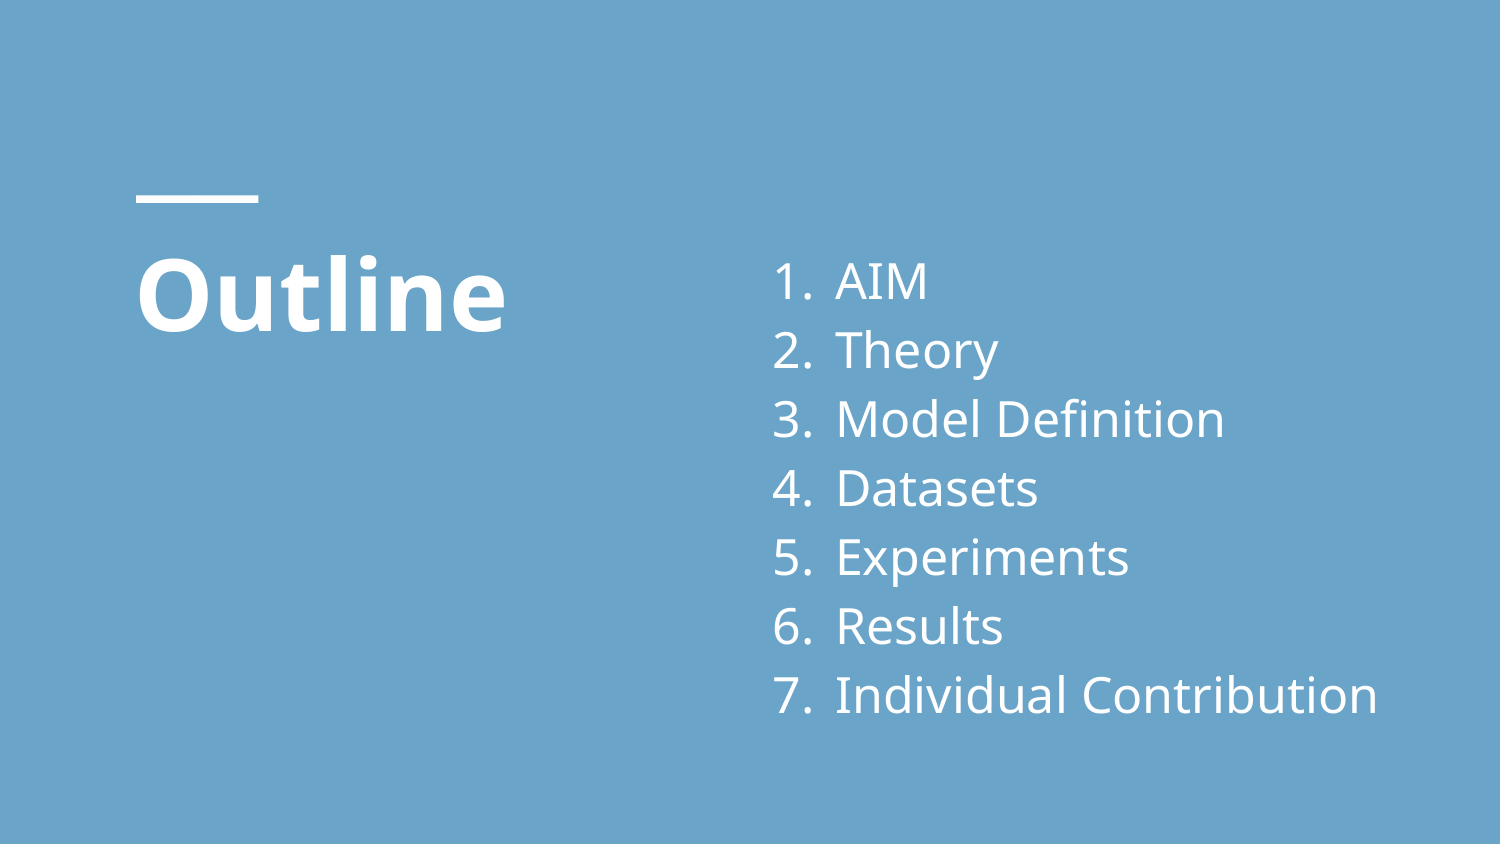

# Outline
AIM
Theory
Model Definition
Datasets
Experiments
Results
Individual Contribution